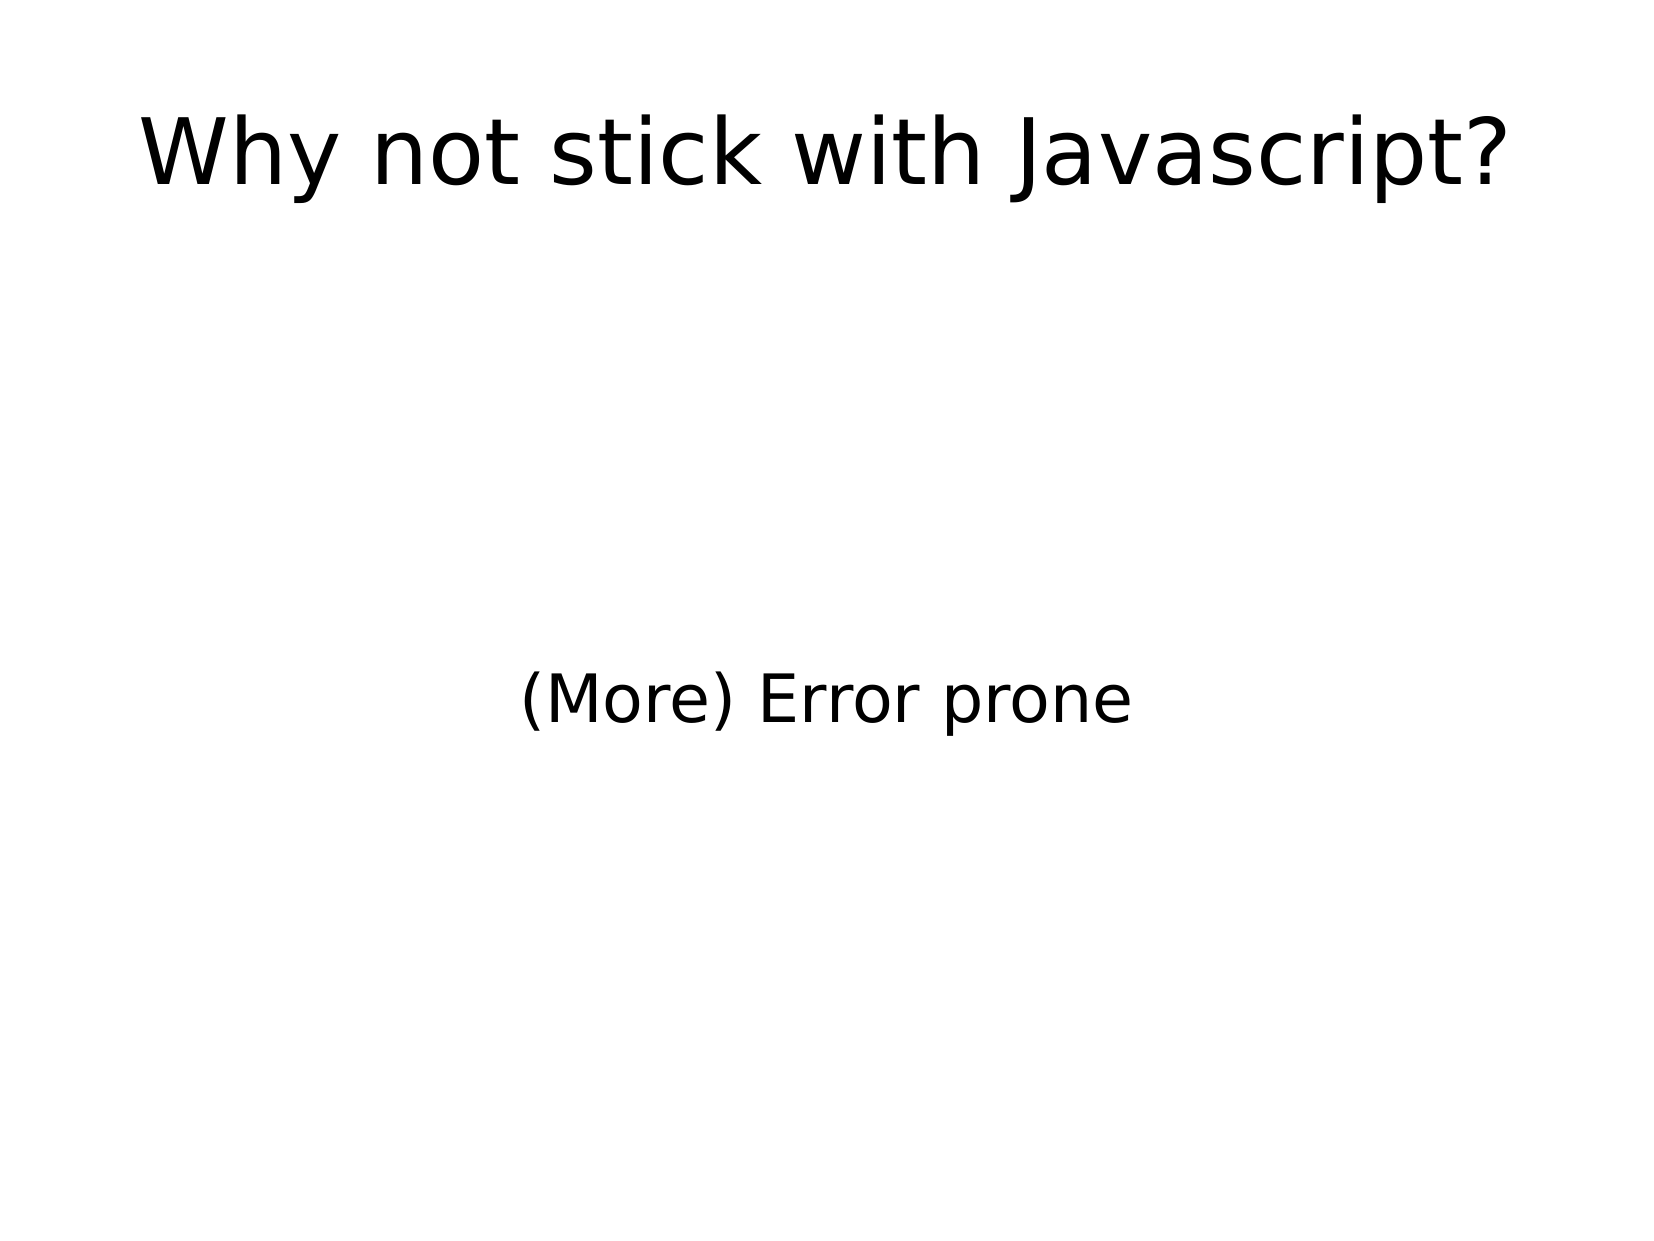

# Why not stick with Javascript?
(More) Error prone